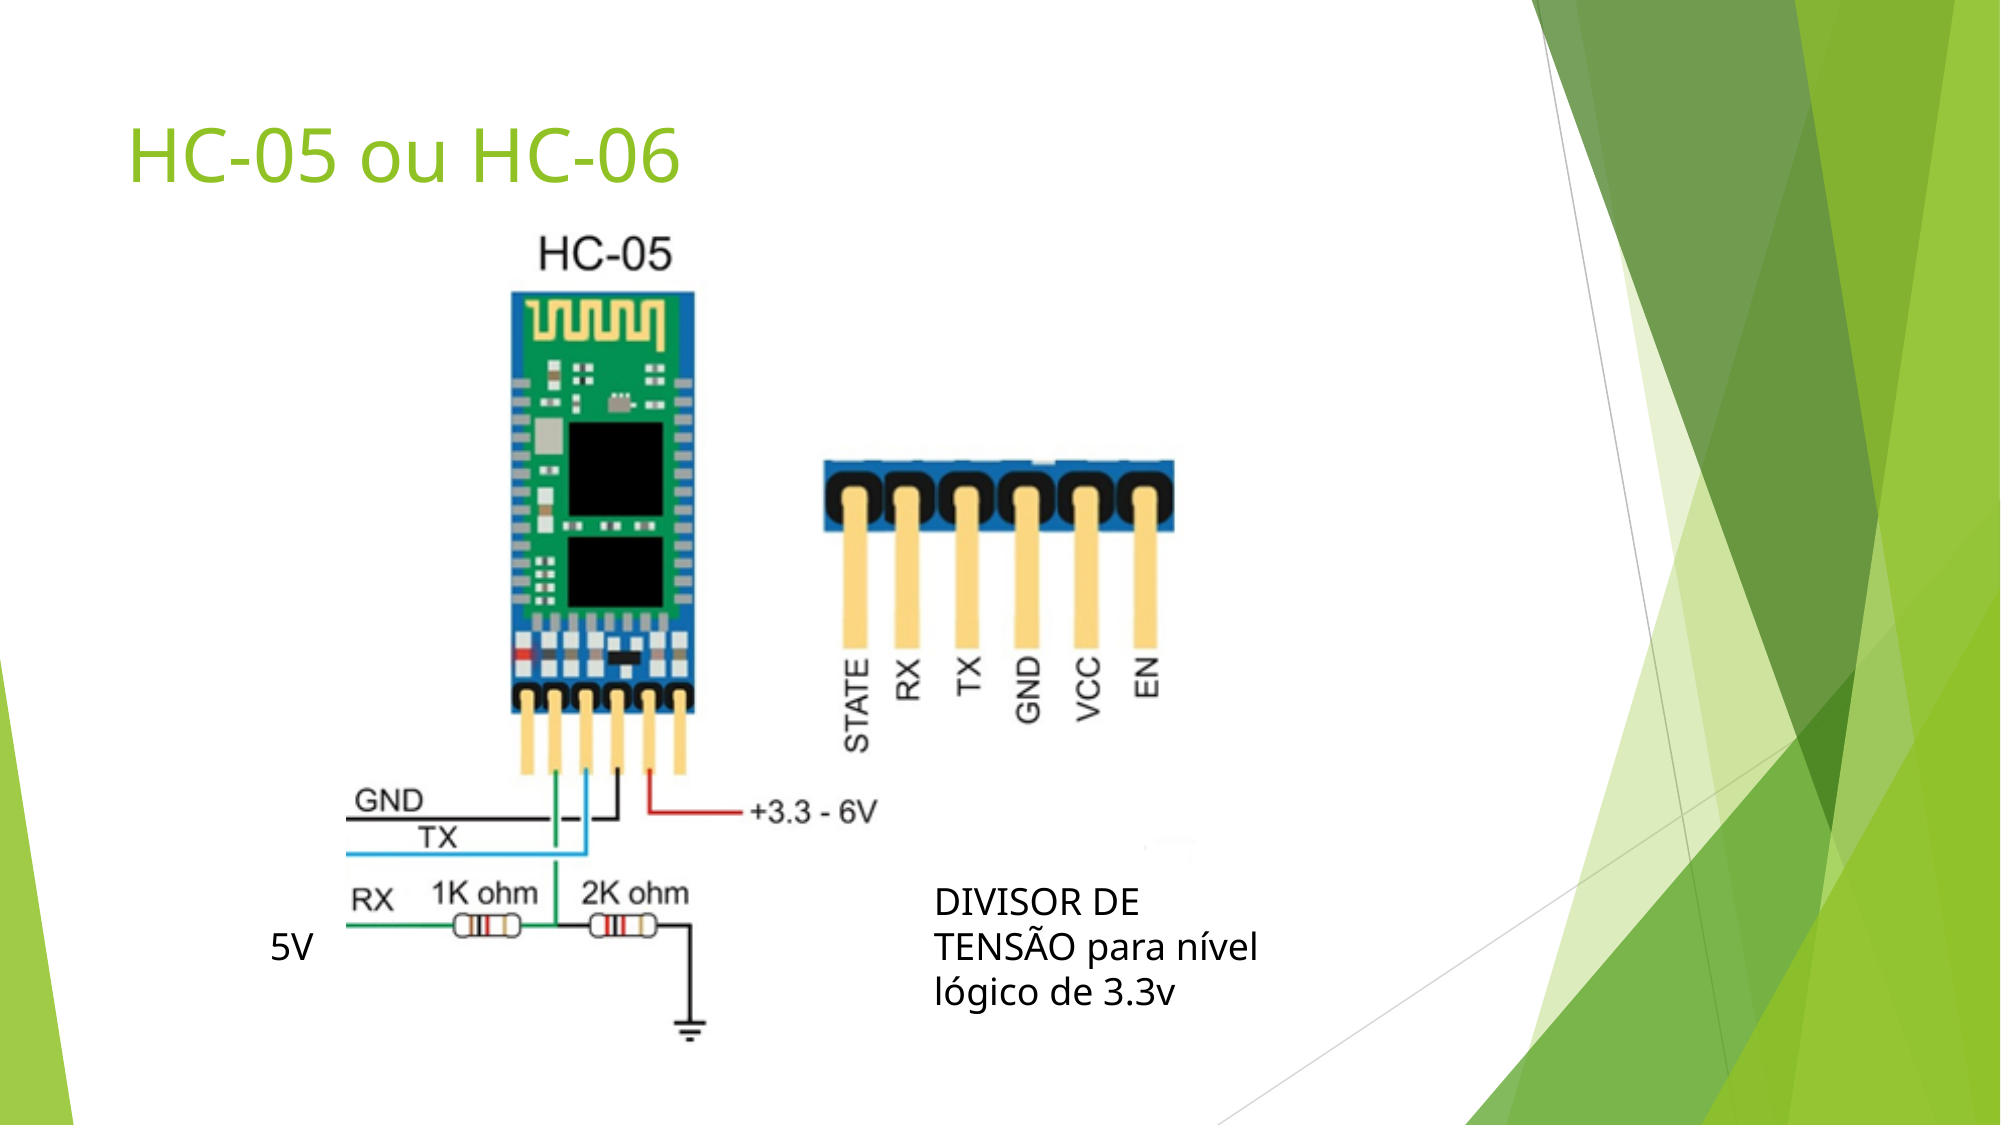

# HC-05 ou HC-06
DIVISOR DE TENSÃO para nível lógico de 3.3v
5V